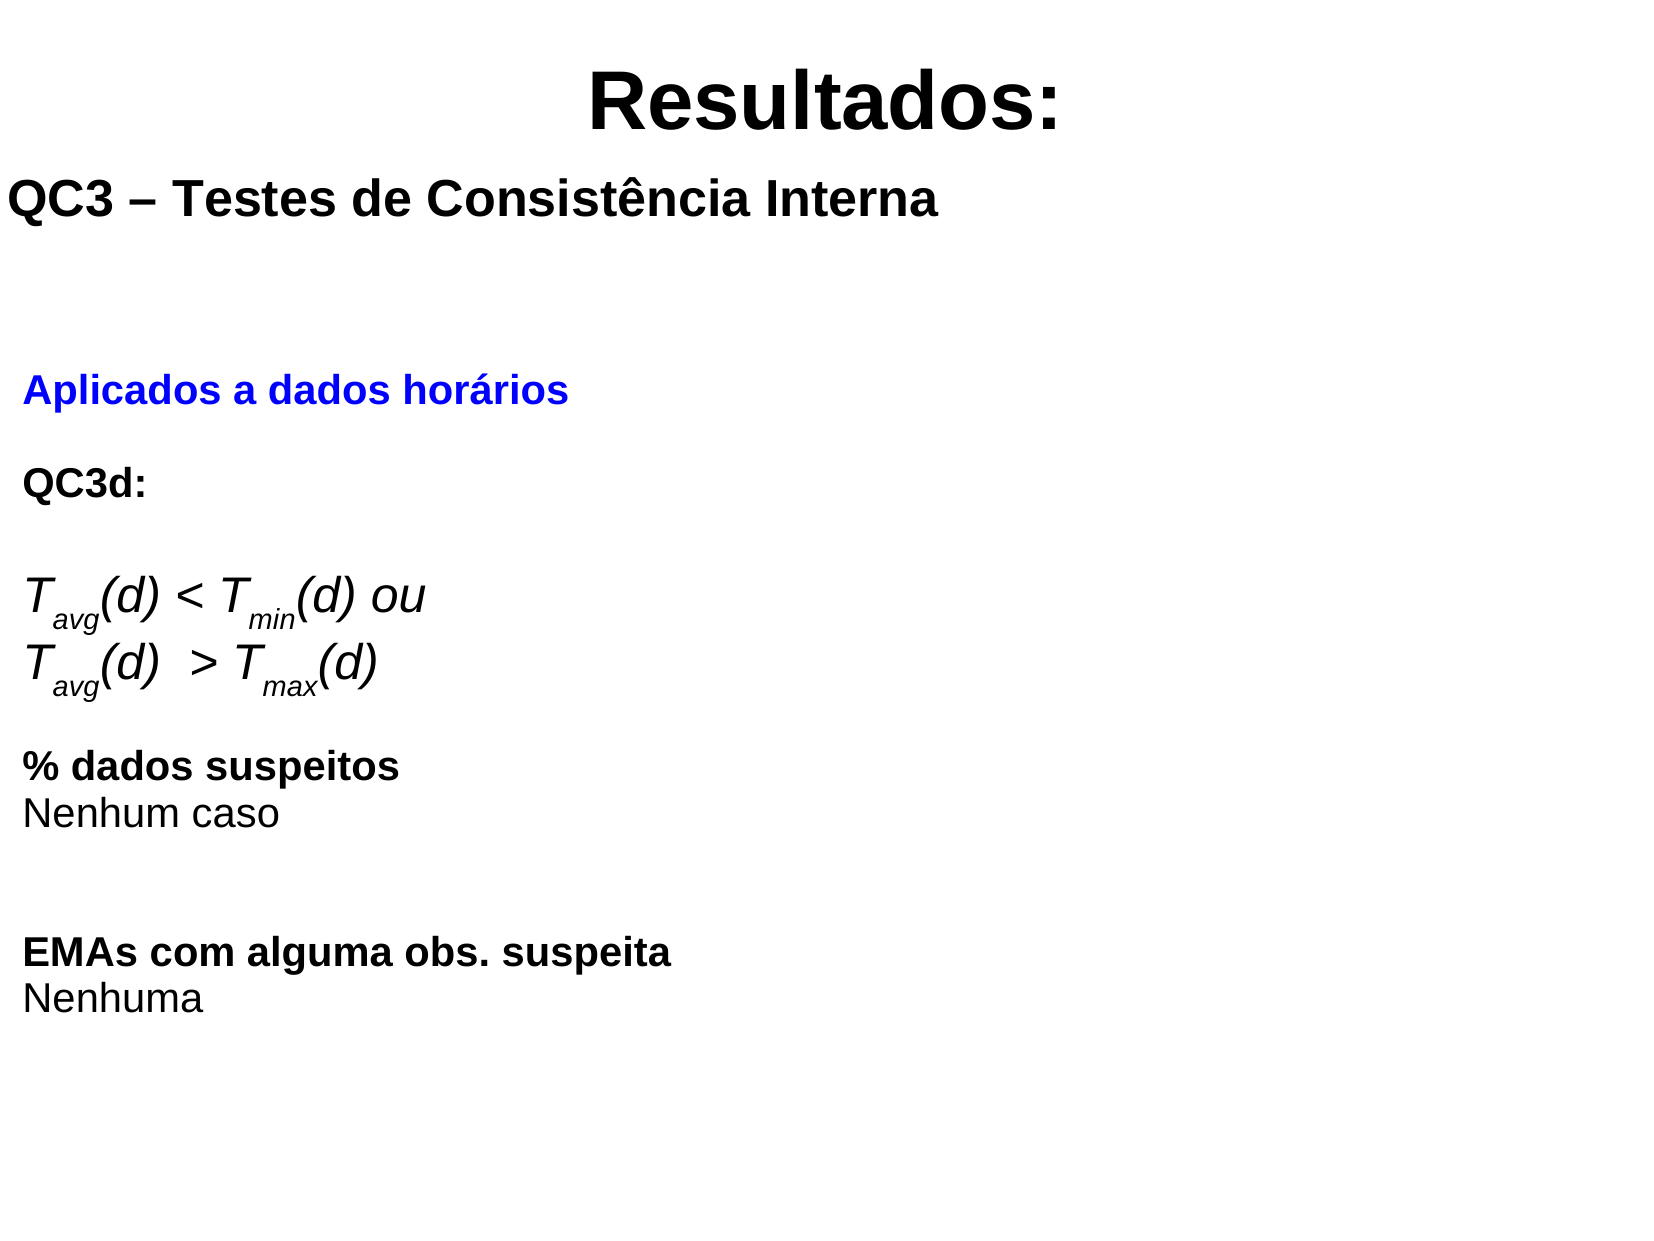

Resultados:
QC3 – Testes de Consistência Interna
Aplicados a dados horários
QC3d:
Tavg(d) < Tmin(d) ou
Tavg(d) > Tmax(d)
% dados suspeitos
Nenhum caso
EMAs com alguma obs. suspeita
Nenhuma